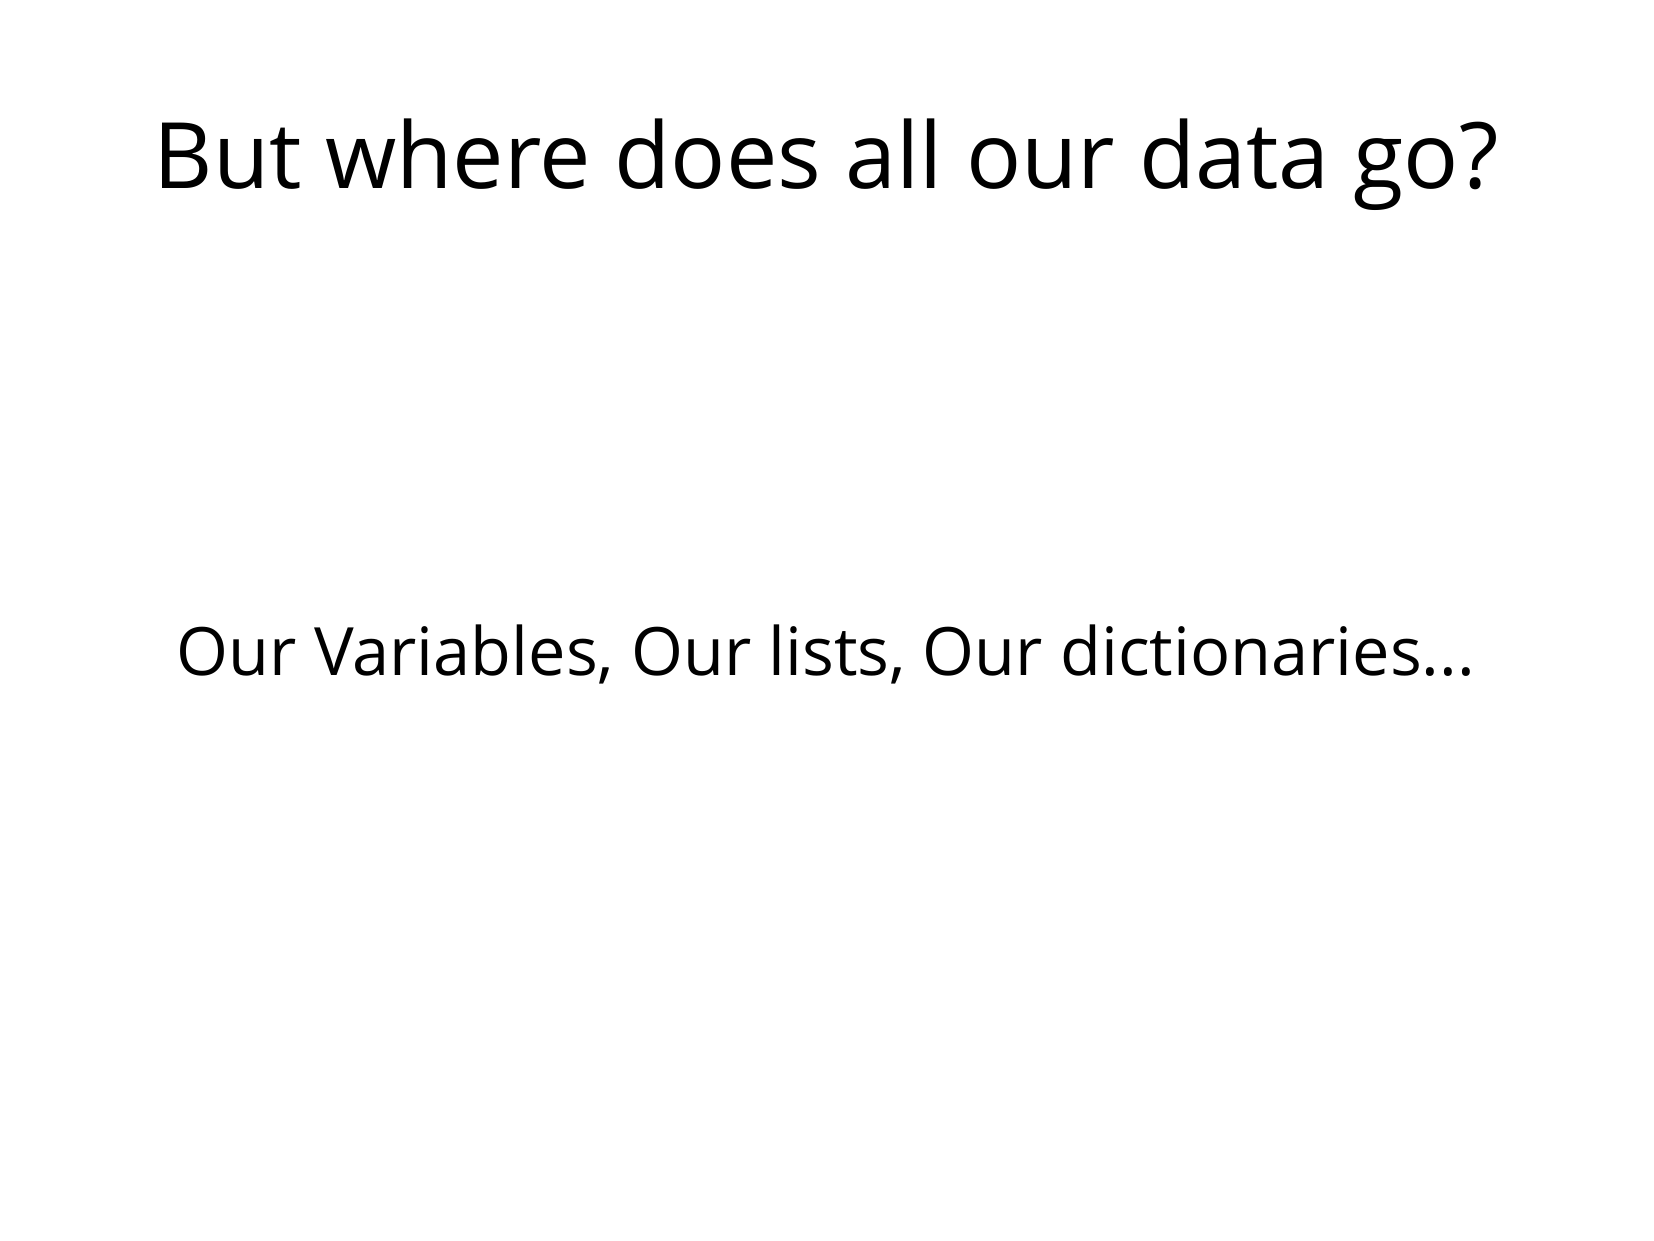

# But where does all our data go?
Our Variables, Our lists, Our dictionaries...